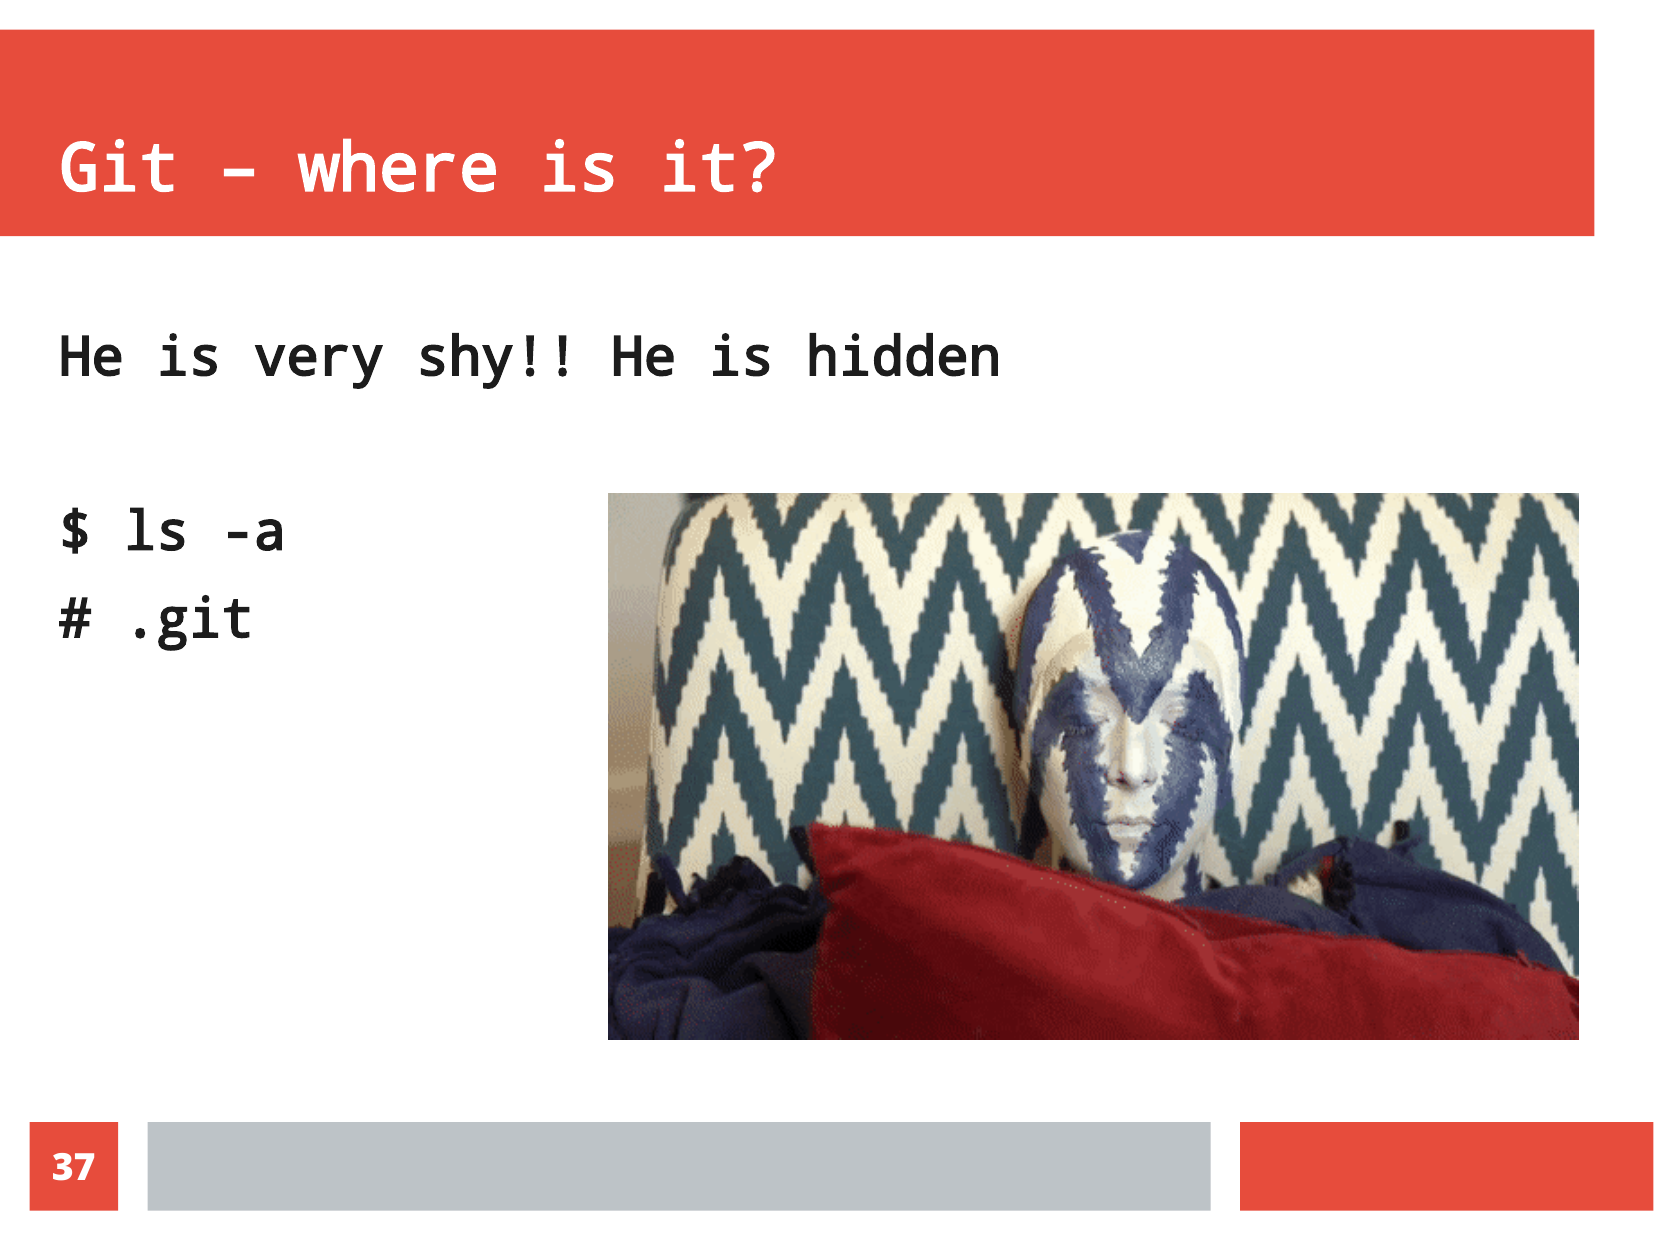

# Git – where is it?
He is very shy!! He is hidden
$ ls -a
# .git
37